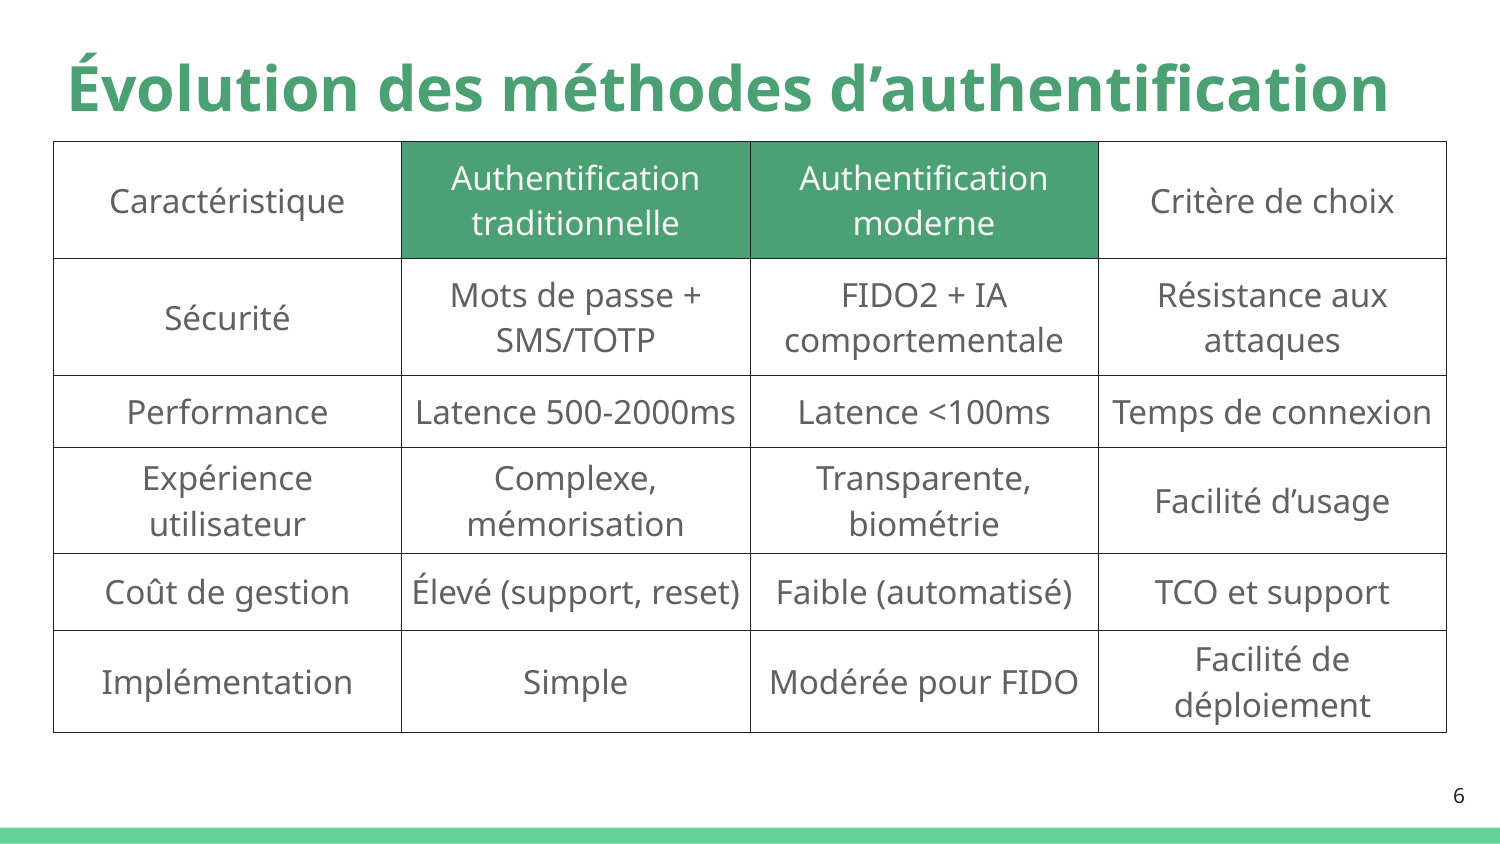

# Évolution des méthodes d’authentification
| Caractéristique | Authentification traditionnelle | Authentification moderne | Critère de choix |
| --- | --- | --- | --- |
| Sécurité | Mots de passe + SMS/TOTP | FIDO2 + IA comportementale | Résistance aux attaques |
| Performance | Latence 500-2000ms | Latence <100ms | Temps de connexion |
| Expérience utilisateur | Complexe, mémorisation | Transparente, biométrie | Facilité d’usage |
| Coût de gestion | Élevé (support, reset) | Faible (automatisé) | TCO et support |
| Implémentation | Simple | Modérée pour FIDO | Facilité de déploiement |